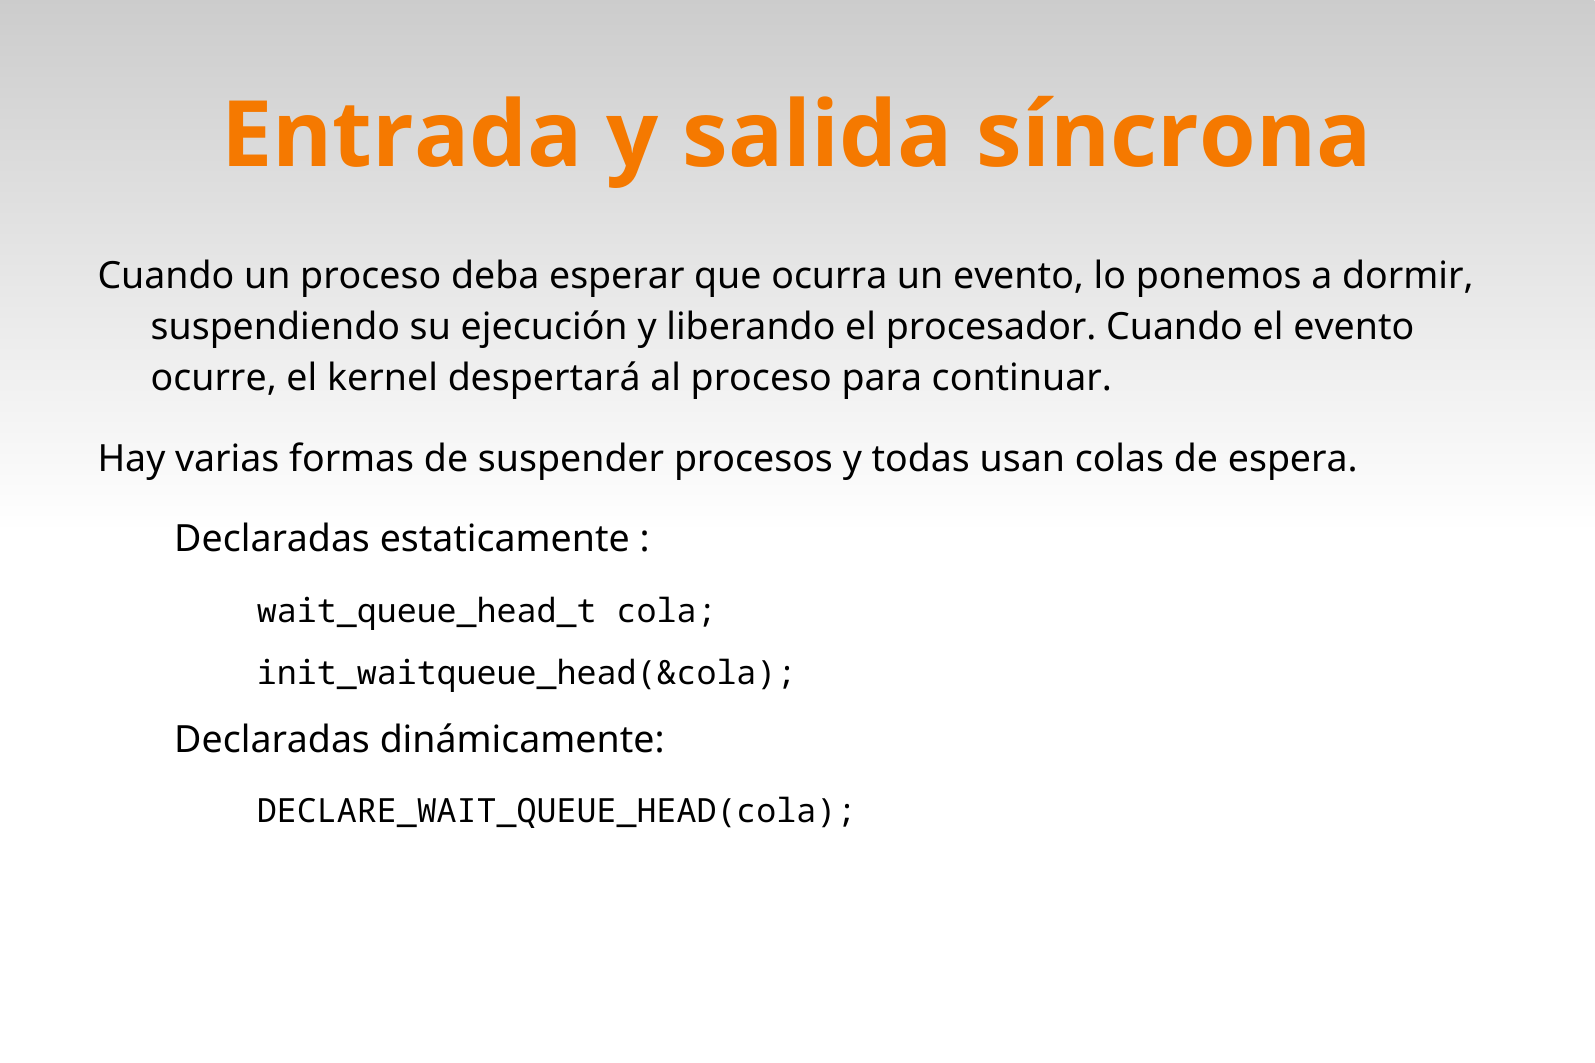

# Entrada y salida síncrona
Cuando un proceso deba esperar que ocurra un evento, lo ponemos a dormir, suspendiendo su ejecución y liberando el procesador. Cuando el evento ocurre, el kernel despertará al proceso para continuar.
Hay varias formas de suspender procesos y todas usan colas de espera.
Declaradas estaticamente :
wait_queue_head_t cola;
init_waitqueue_head(&cola);
Declaradas dinámicamente:
DECLARE_WAIT_QUEUE_HEAD(cola);